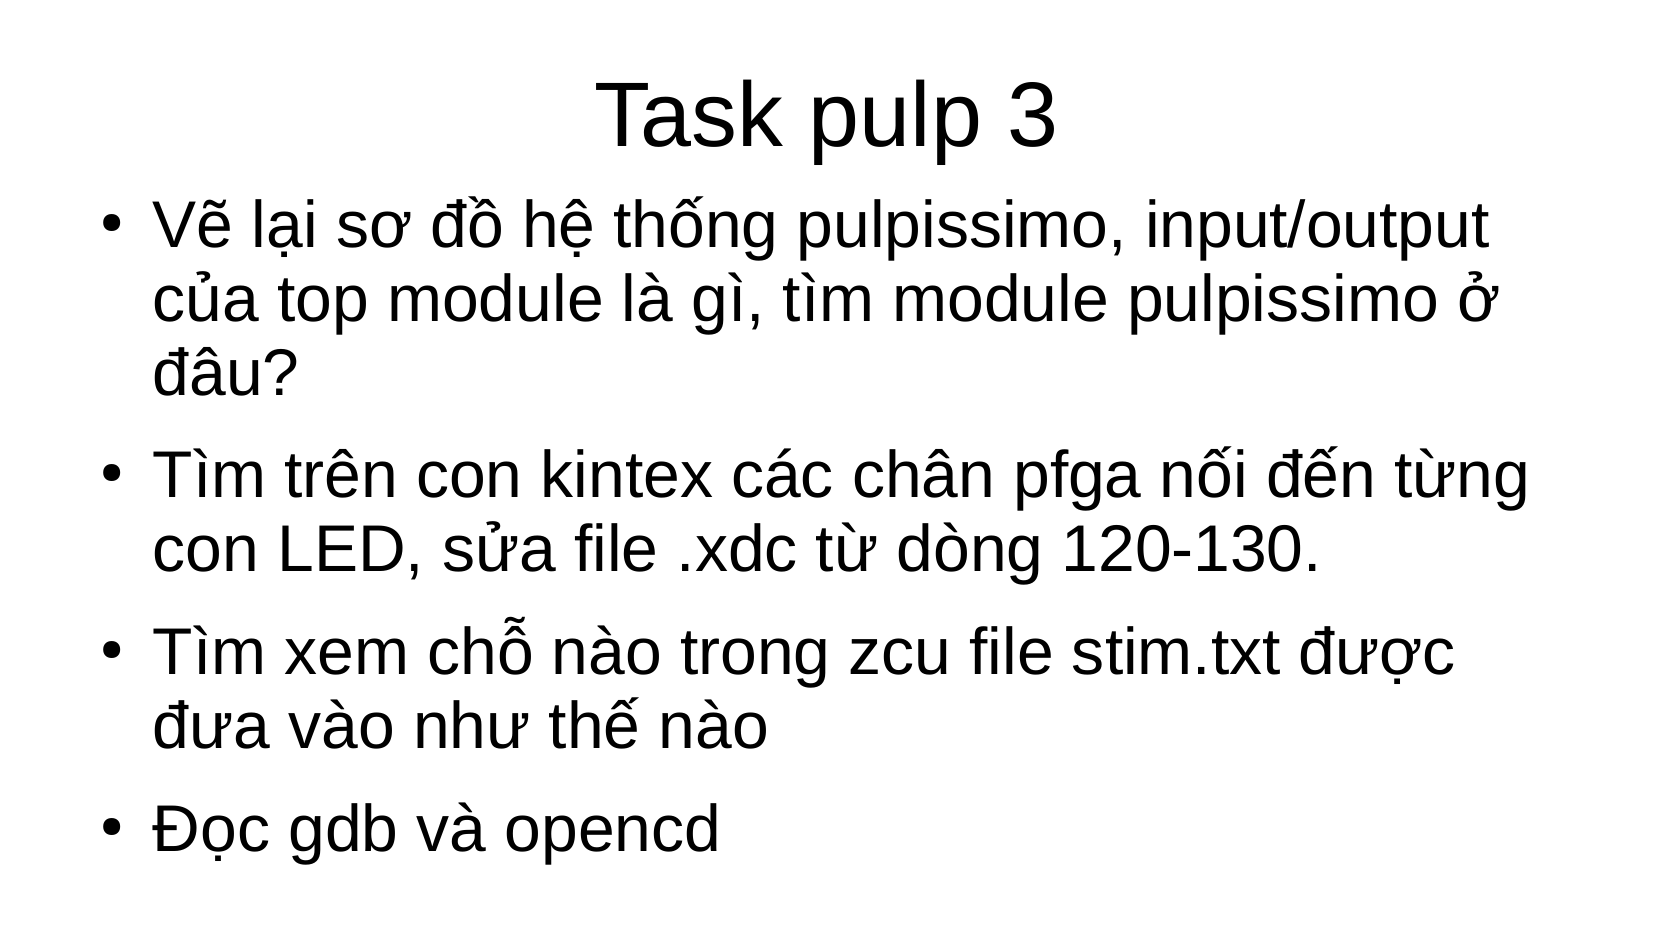

# Task pulp 3
Vẽ lại sơ đồ hệ thống pulpissimo, input/output của top module là gì, tìm module pulpissimo ở đâu?
Tìm trên con kintex các chân pfga nối đến từng con LED, sửa file .xdc từ dòng 120-130.
Tìm xem chỗ nào trong zcu file stim.txt được đưa vào như thế nào
Đọc gdb và opencd